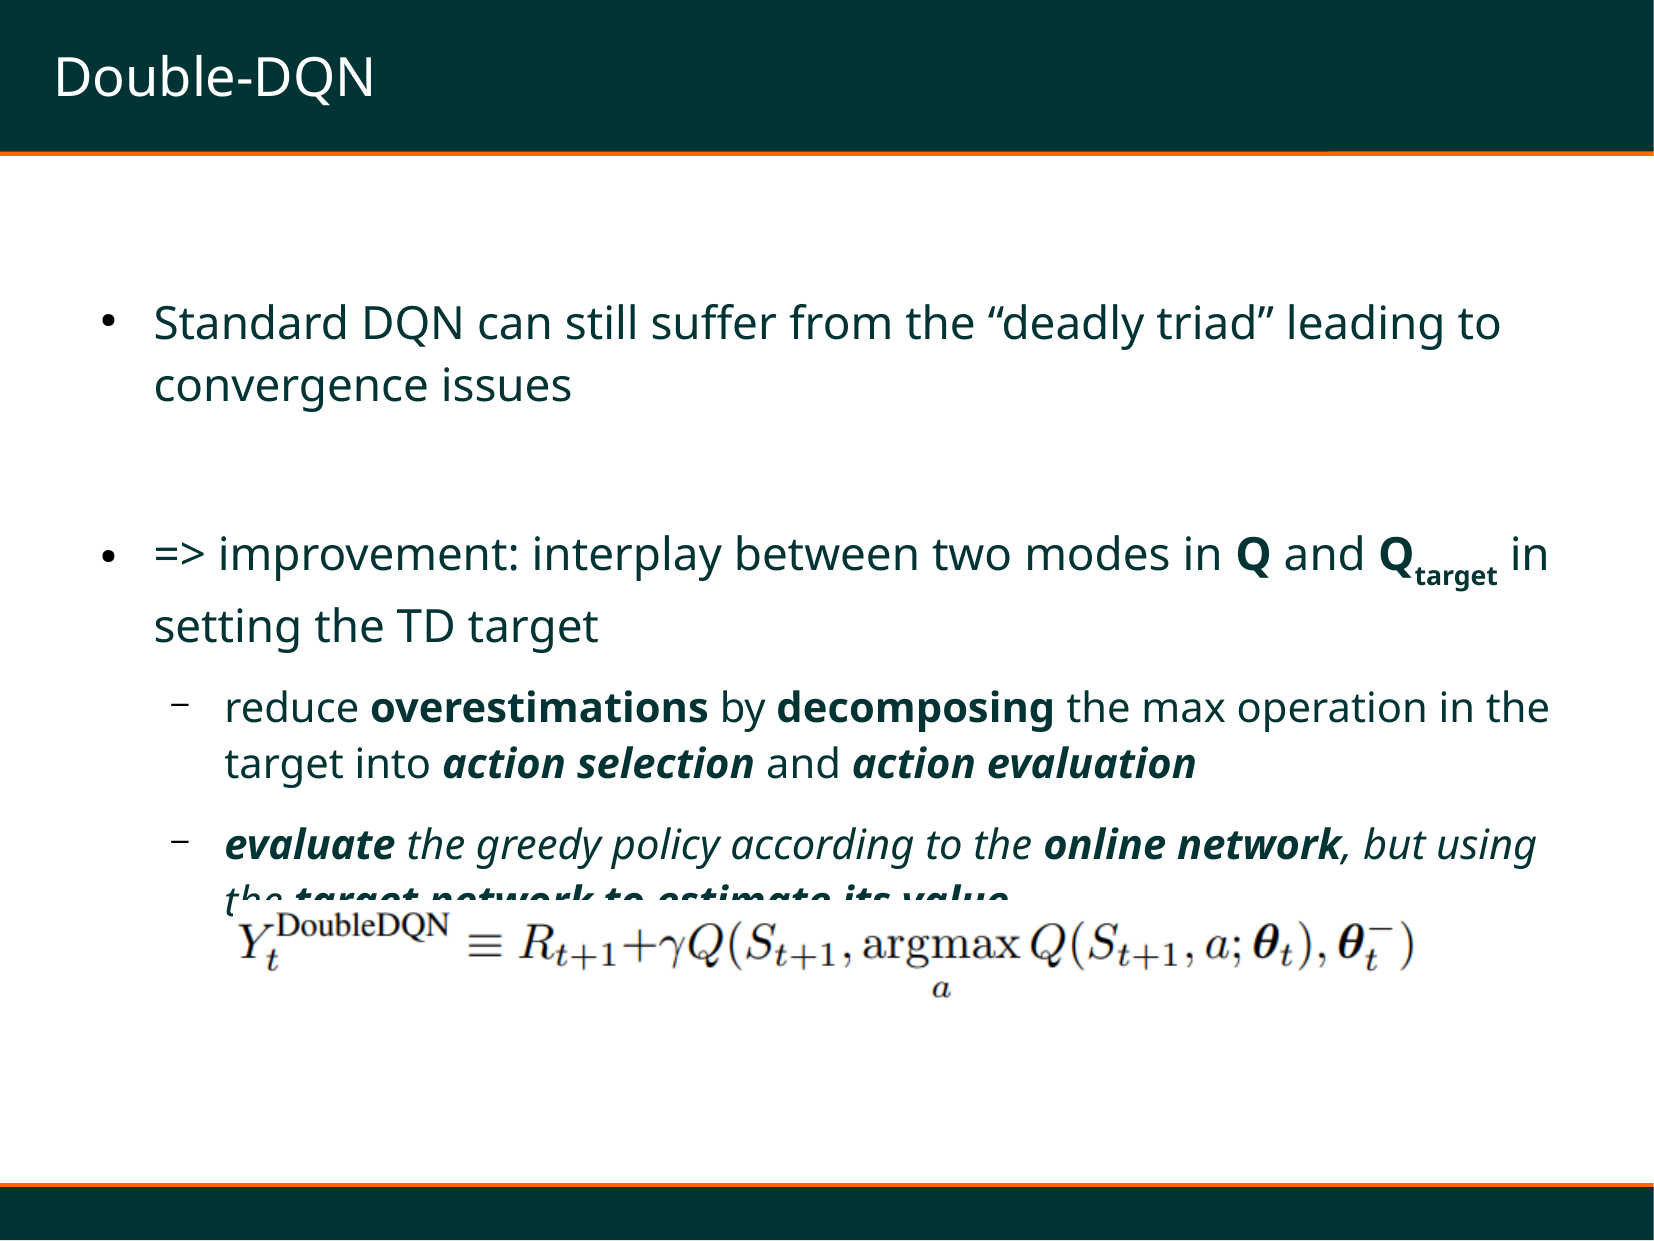

# Double-DQN
Standard DQN can still suffer from the “deadly triad” leading to convergence issues
=> improvement: interplay between two modes in Q and Qtarget in setting the TD target
reduce overestimations by decomposing the max operation in the target into action selection and action evaluation
evaluate the greedy policy according to the online network, but using the target network to estimate its value.